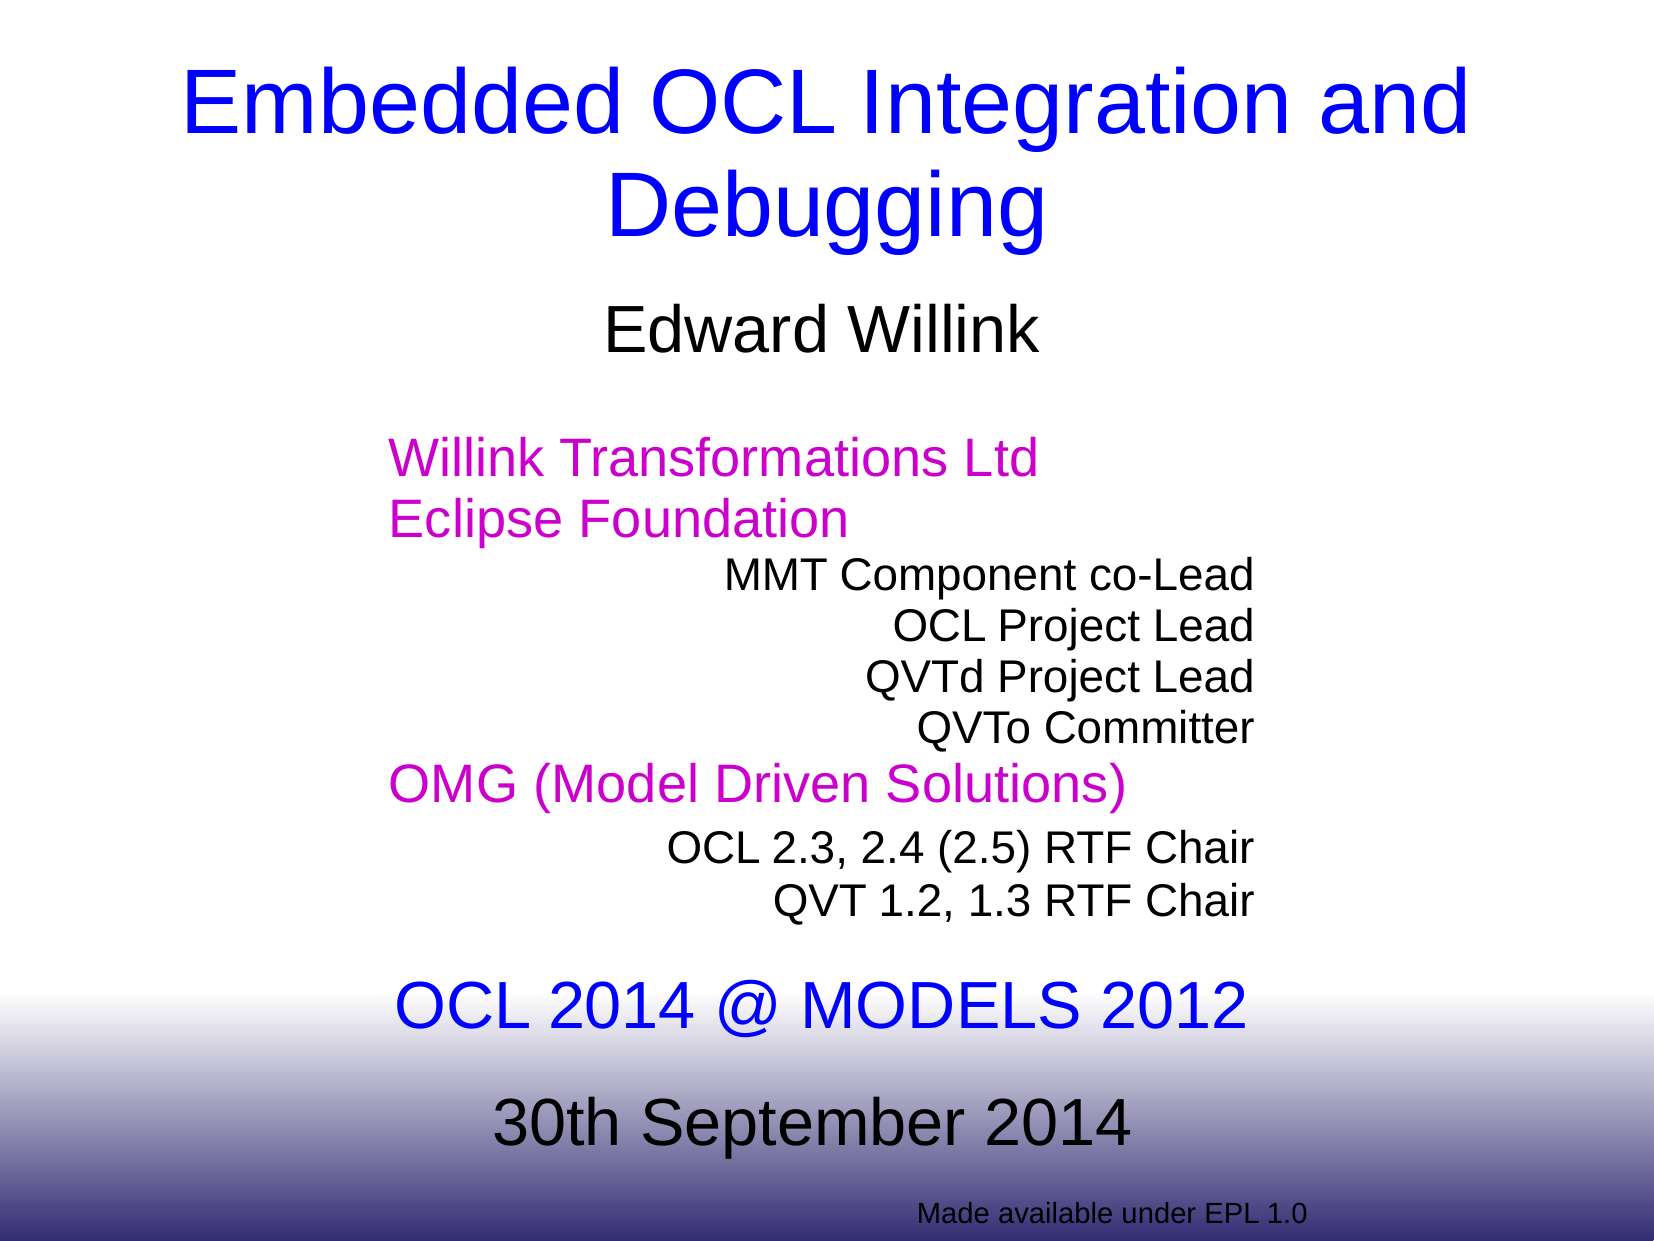

# Embedded OCL Integration and Debugging
Edward Willink
Willink Transformations Ltd
Eclipse Foundation
MMT Component co-Lead
OCL Project Lead
QVTd Project Lead
QVTo Committer
OMG (Model Driven Solutions)
 OCL 2.3, 2.4 (2.5) RTF Chair
QVT 1.2, 1.3 RTF Chair
OCL 2014 @ MODELS 2012
30th September 2014